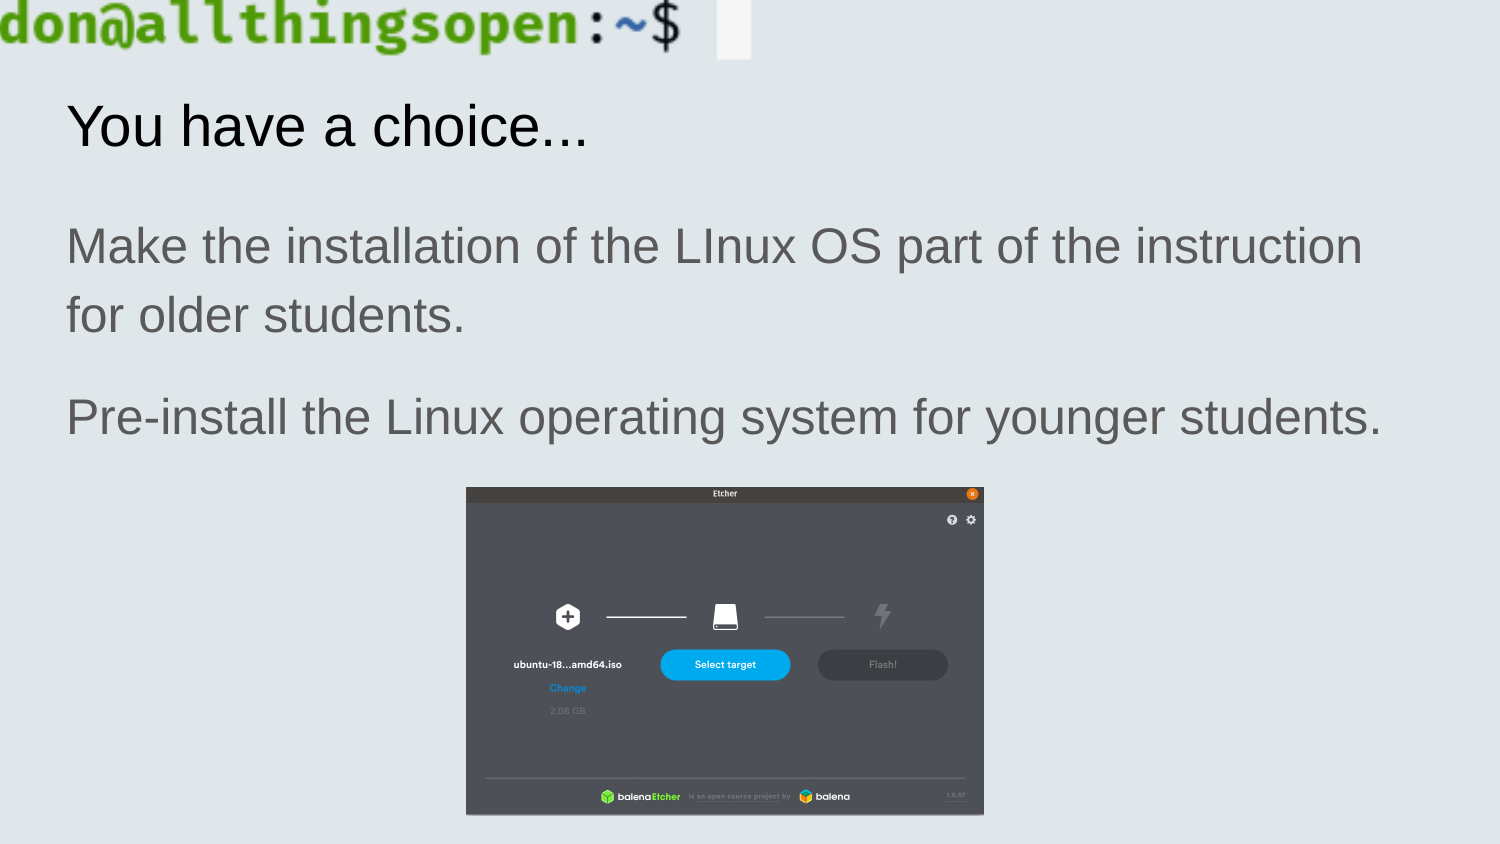

# You have a choice...
Make the installation of the LInux OS part of the instruction for older students.
Pre-install the Linux operating system for younger students.